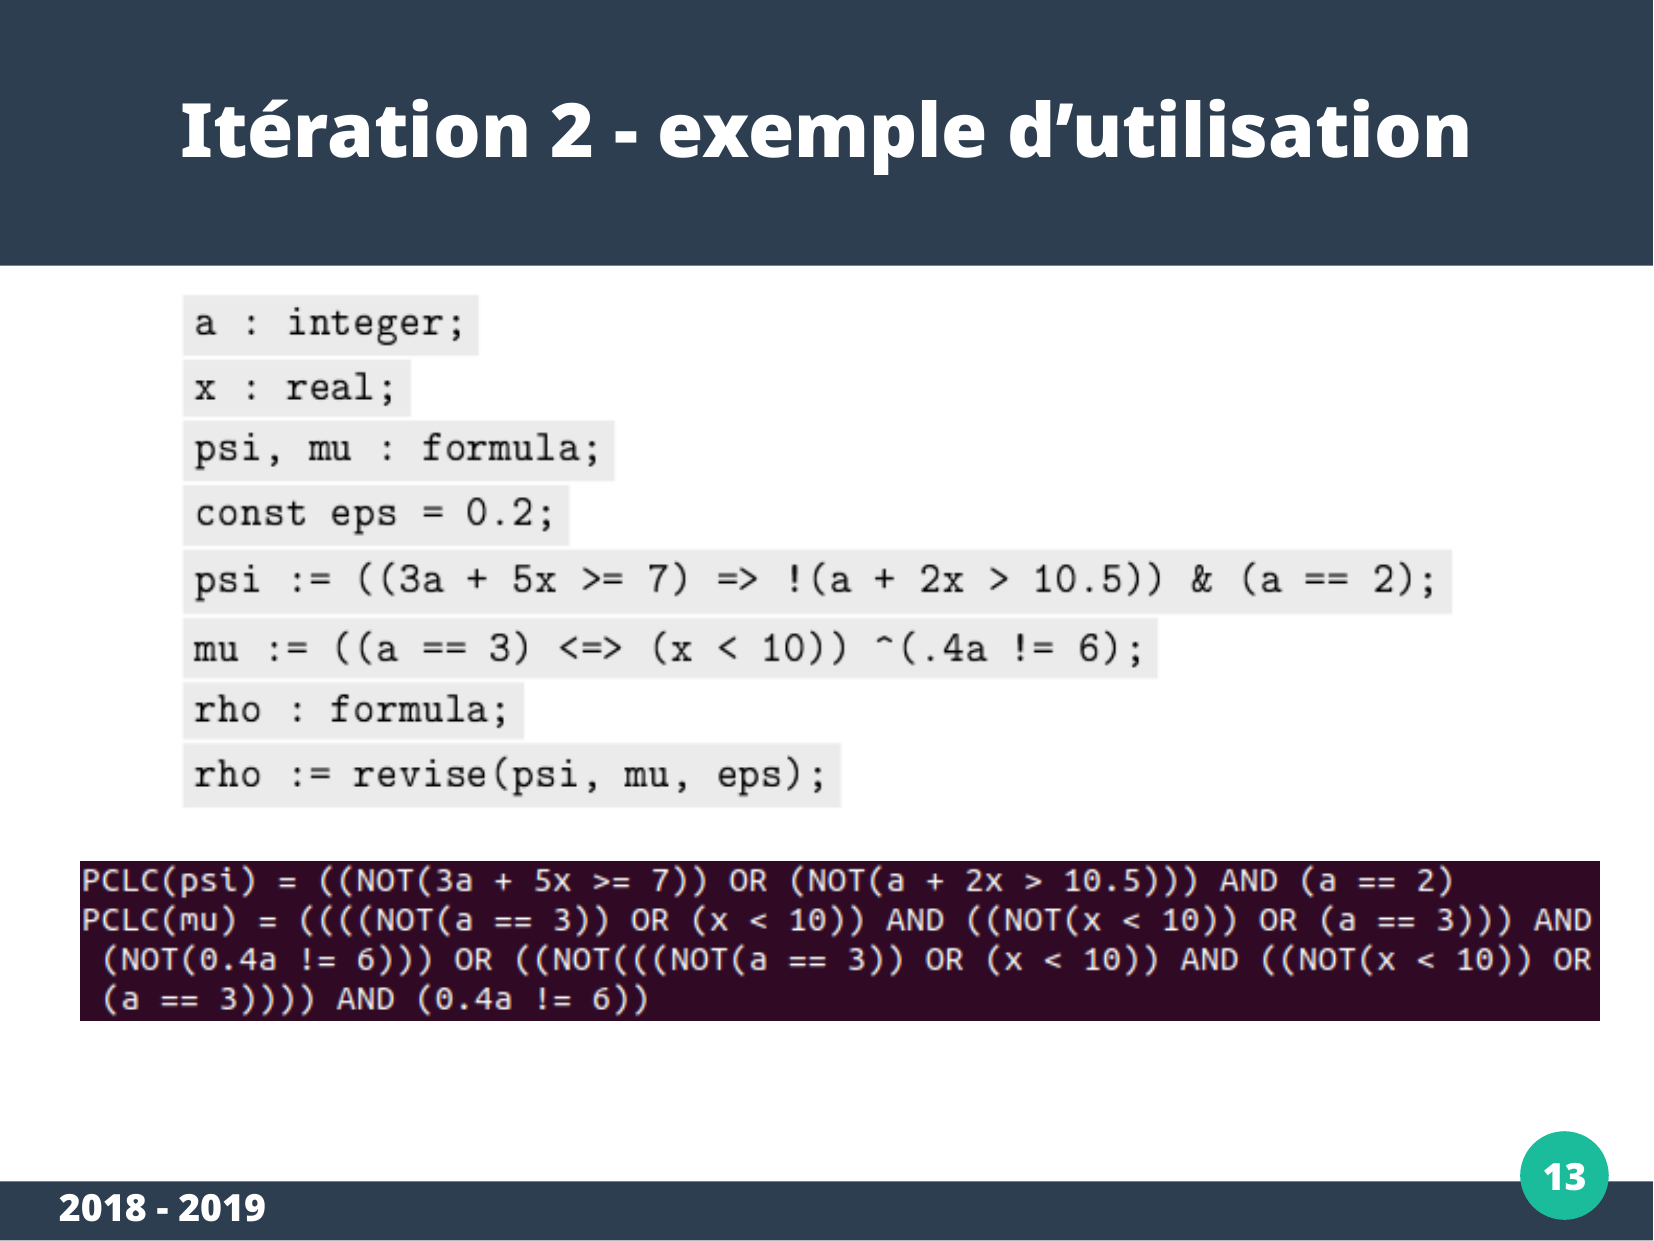

# Itération 2 - exemple d’utilisation
13
2018 - 2019